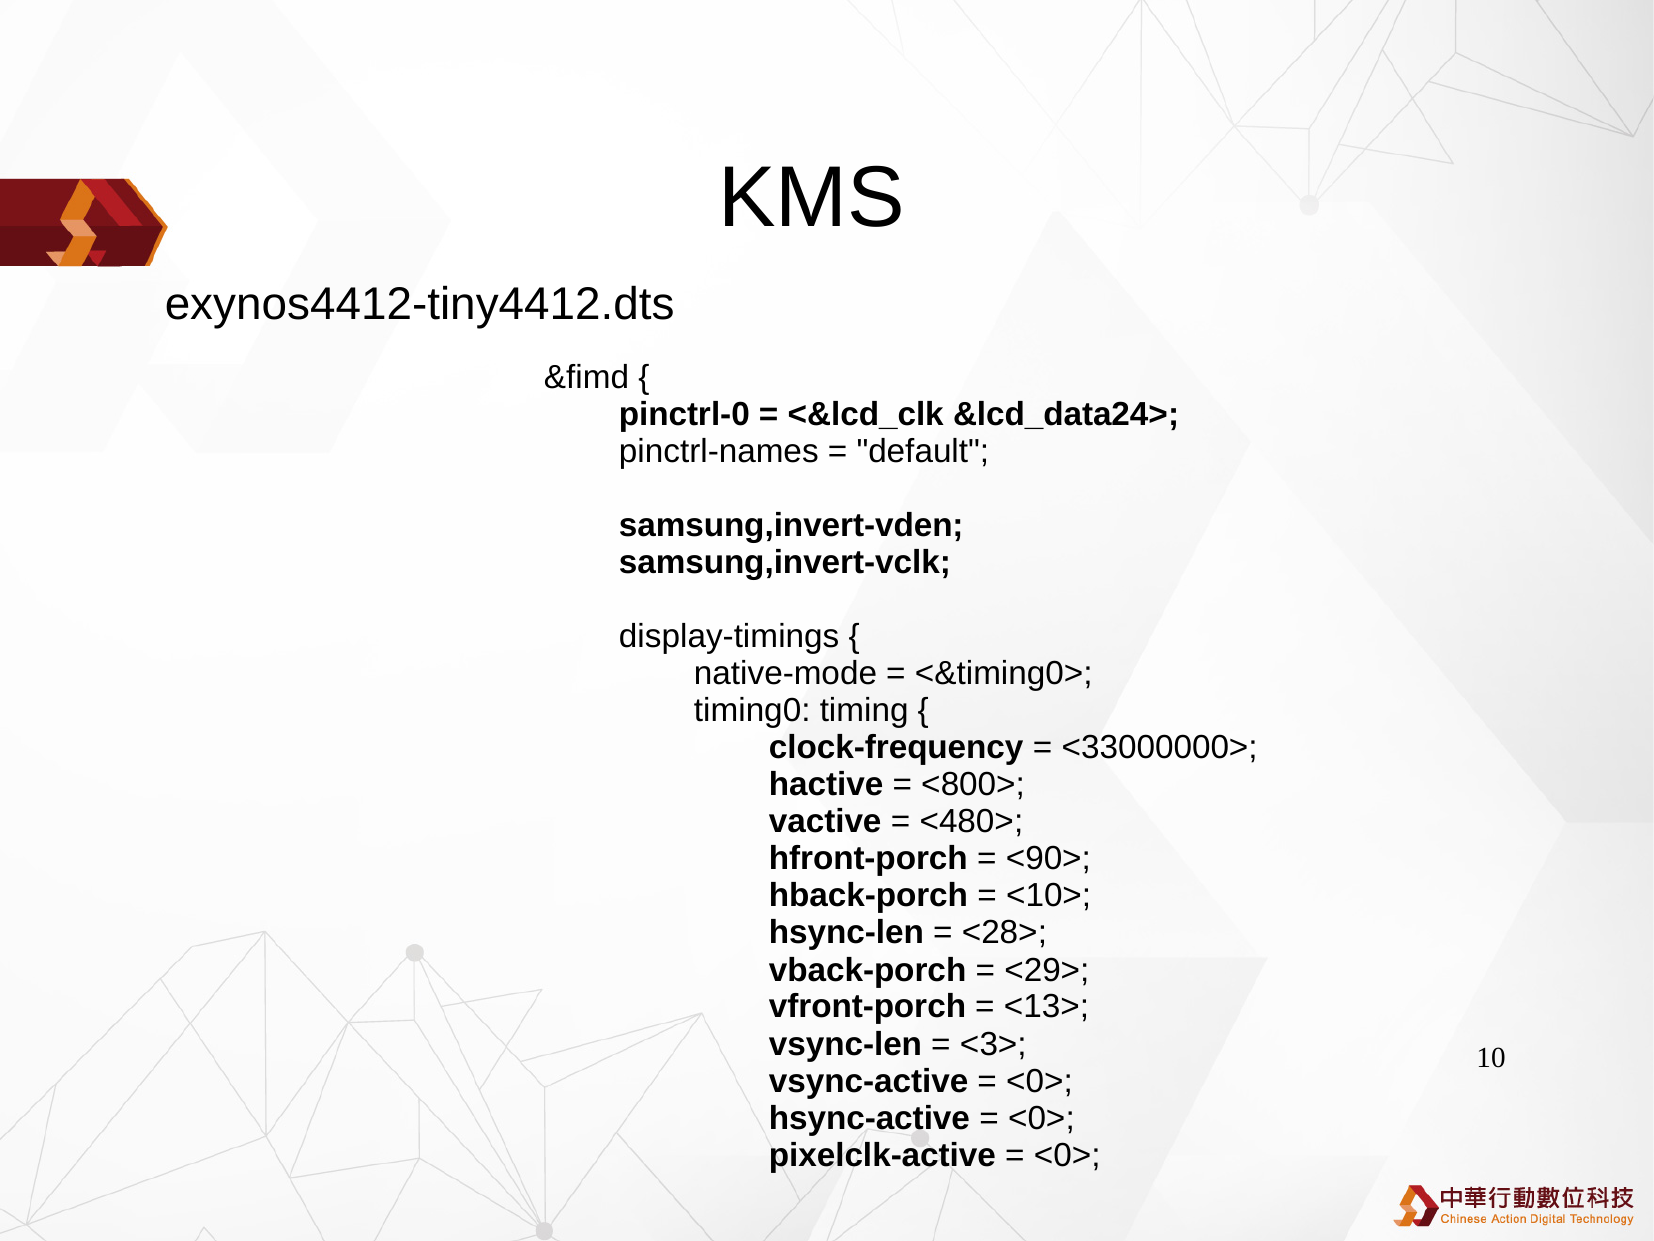

# KMS
exynos4412-tiny4412.dts
&fimd {
	pinctrl-0 = <&lcd_clk &lcd_data24>;
	pinctrl-names = "default";
	samsung,invert-vden;
	samsung,invert-vclk;
	display-timings {
		native-mode = <&timing0>;
		timing0: timing {
			clock-frequency = <33000000>;
			hactive = <800>;
			vactive = <480>;
			hfront-porch = <90>;
			hback-porch = <10>;
			hsync-len = <28>;
			vback-porch = <29>;
			vfront-porch = <13>;
			vsync-len = <3>;
			vsync-active = <0>;
			hsync-active = <0>;
			pixelclk-active = <0>;
10